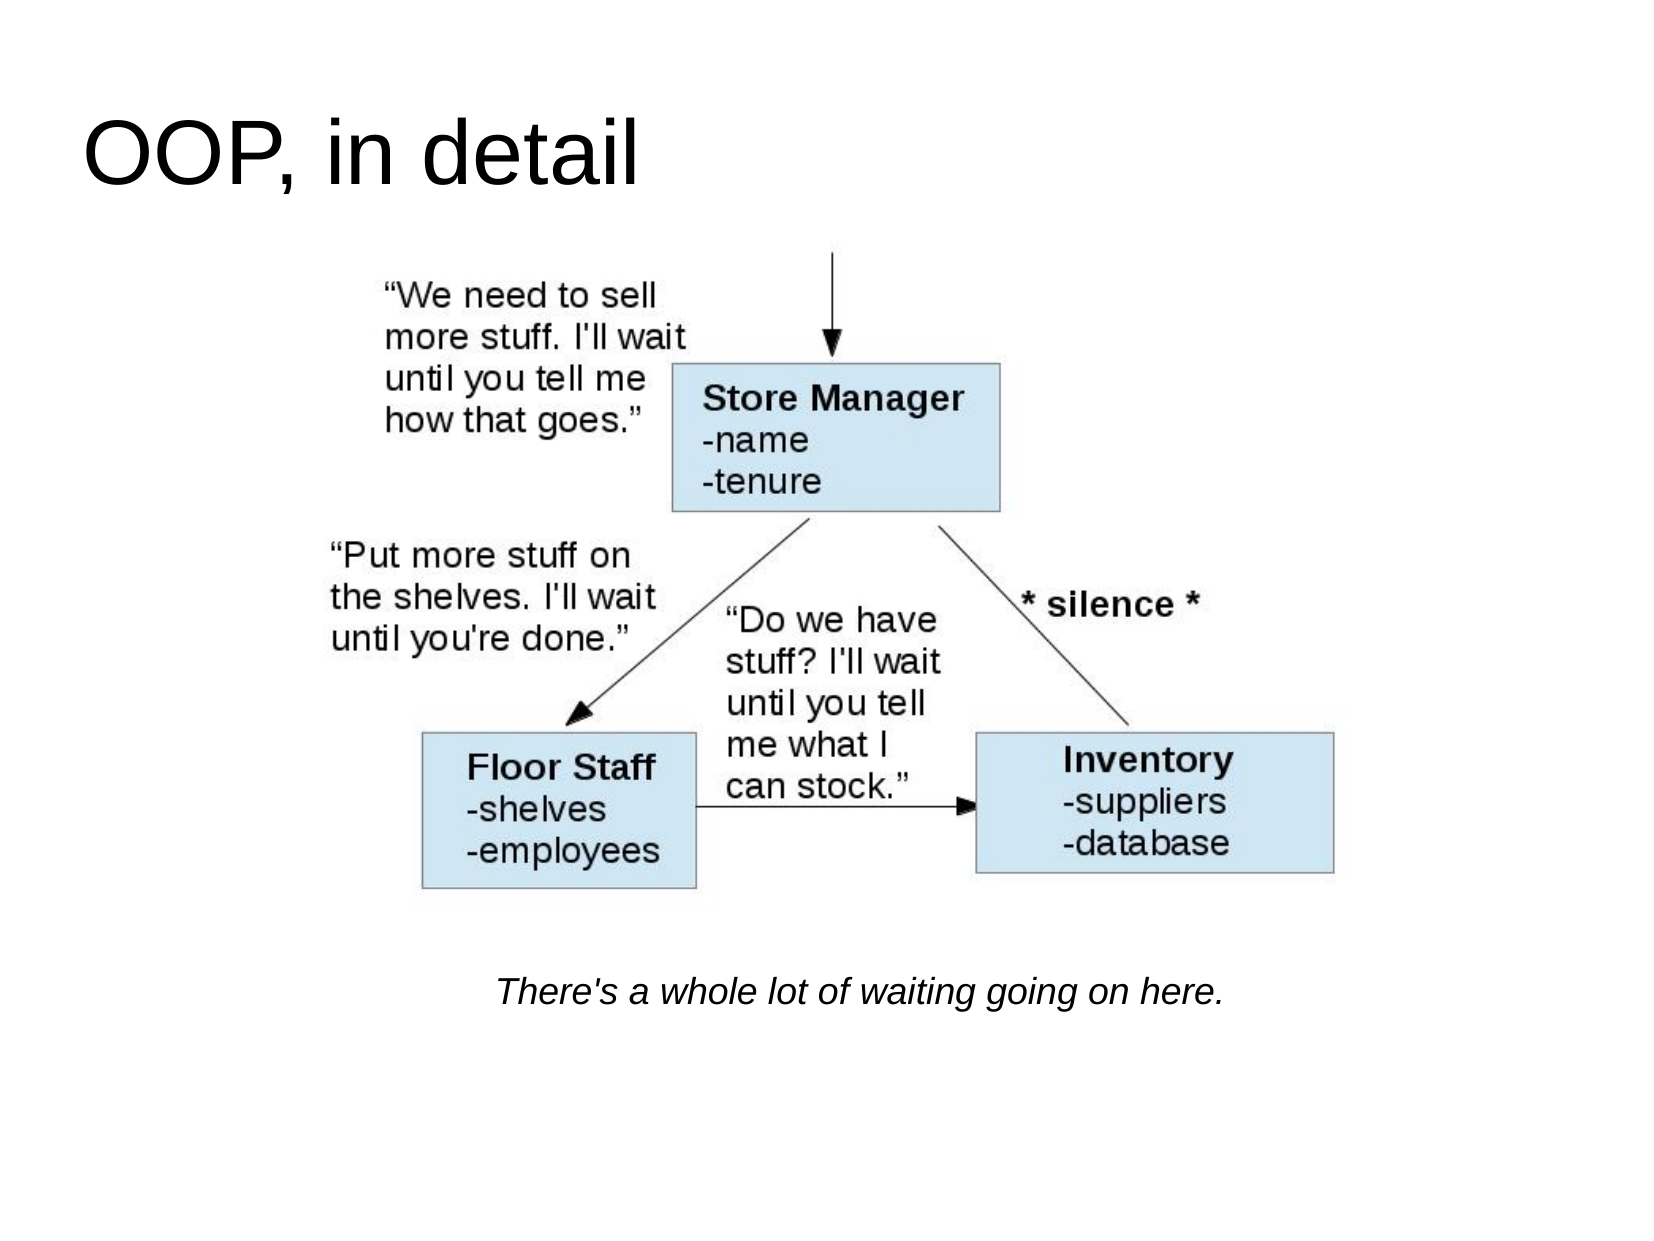

# OOP, in detail
There's a whole lot of waiting going on here.